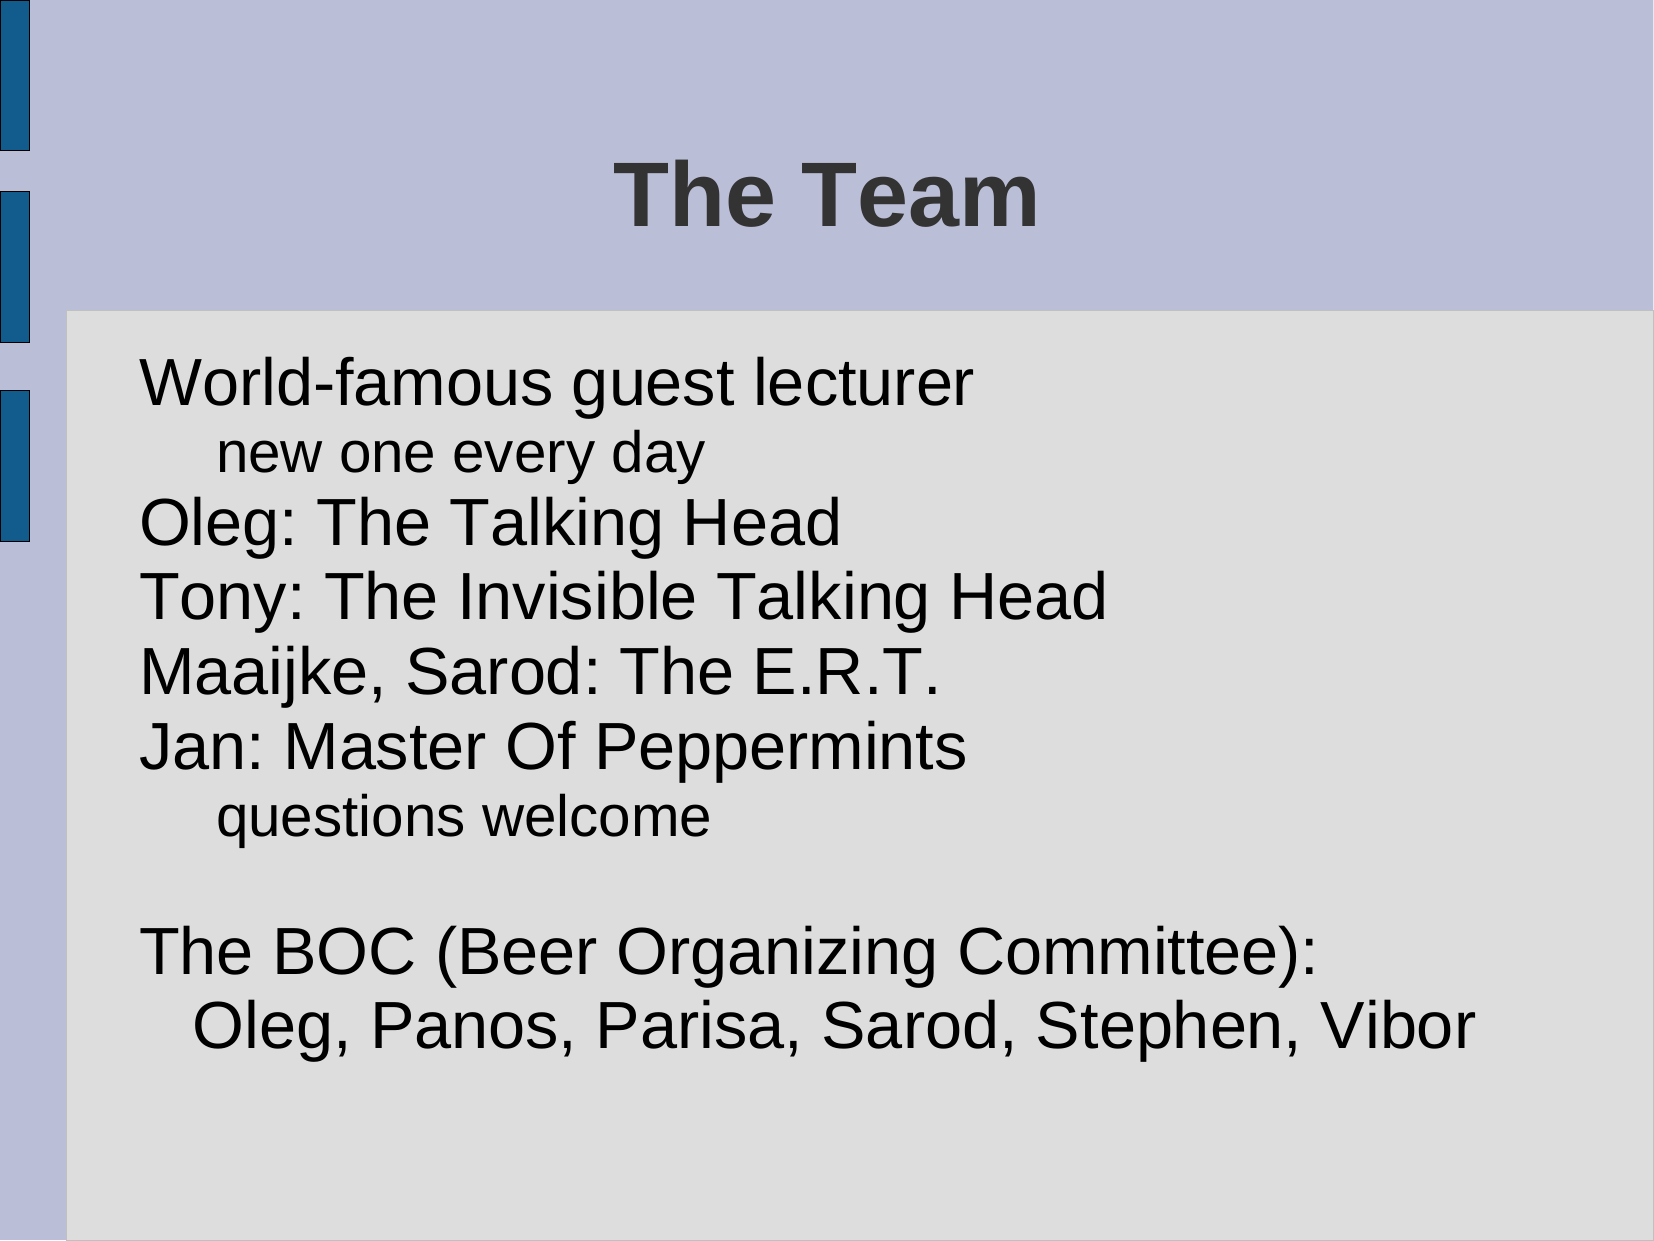

# The Team
World-famous guest lecturer
new one every day
Oleg: The Talking Head
Tony: The Invisible Talking Head
Maaijke, Sarod: The E.R.T.
Jan: Master Of Peppermints
questions welcome
The BOC (Beer Organizing Committee):
Oleg, Panos, Parisa, Sarod, Stephen, Vibor